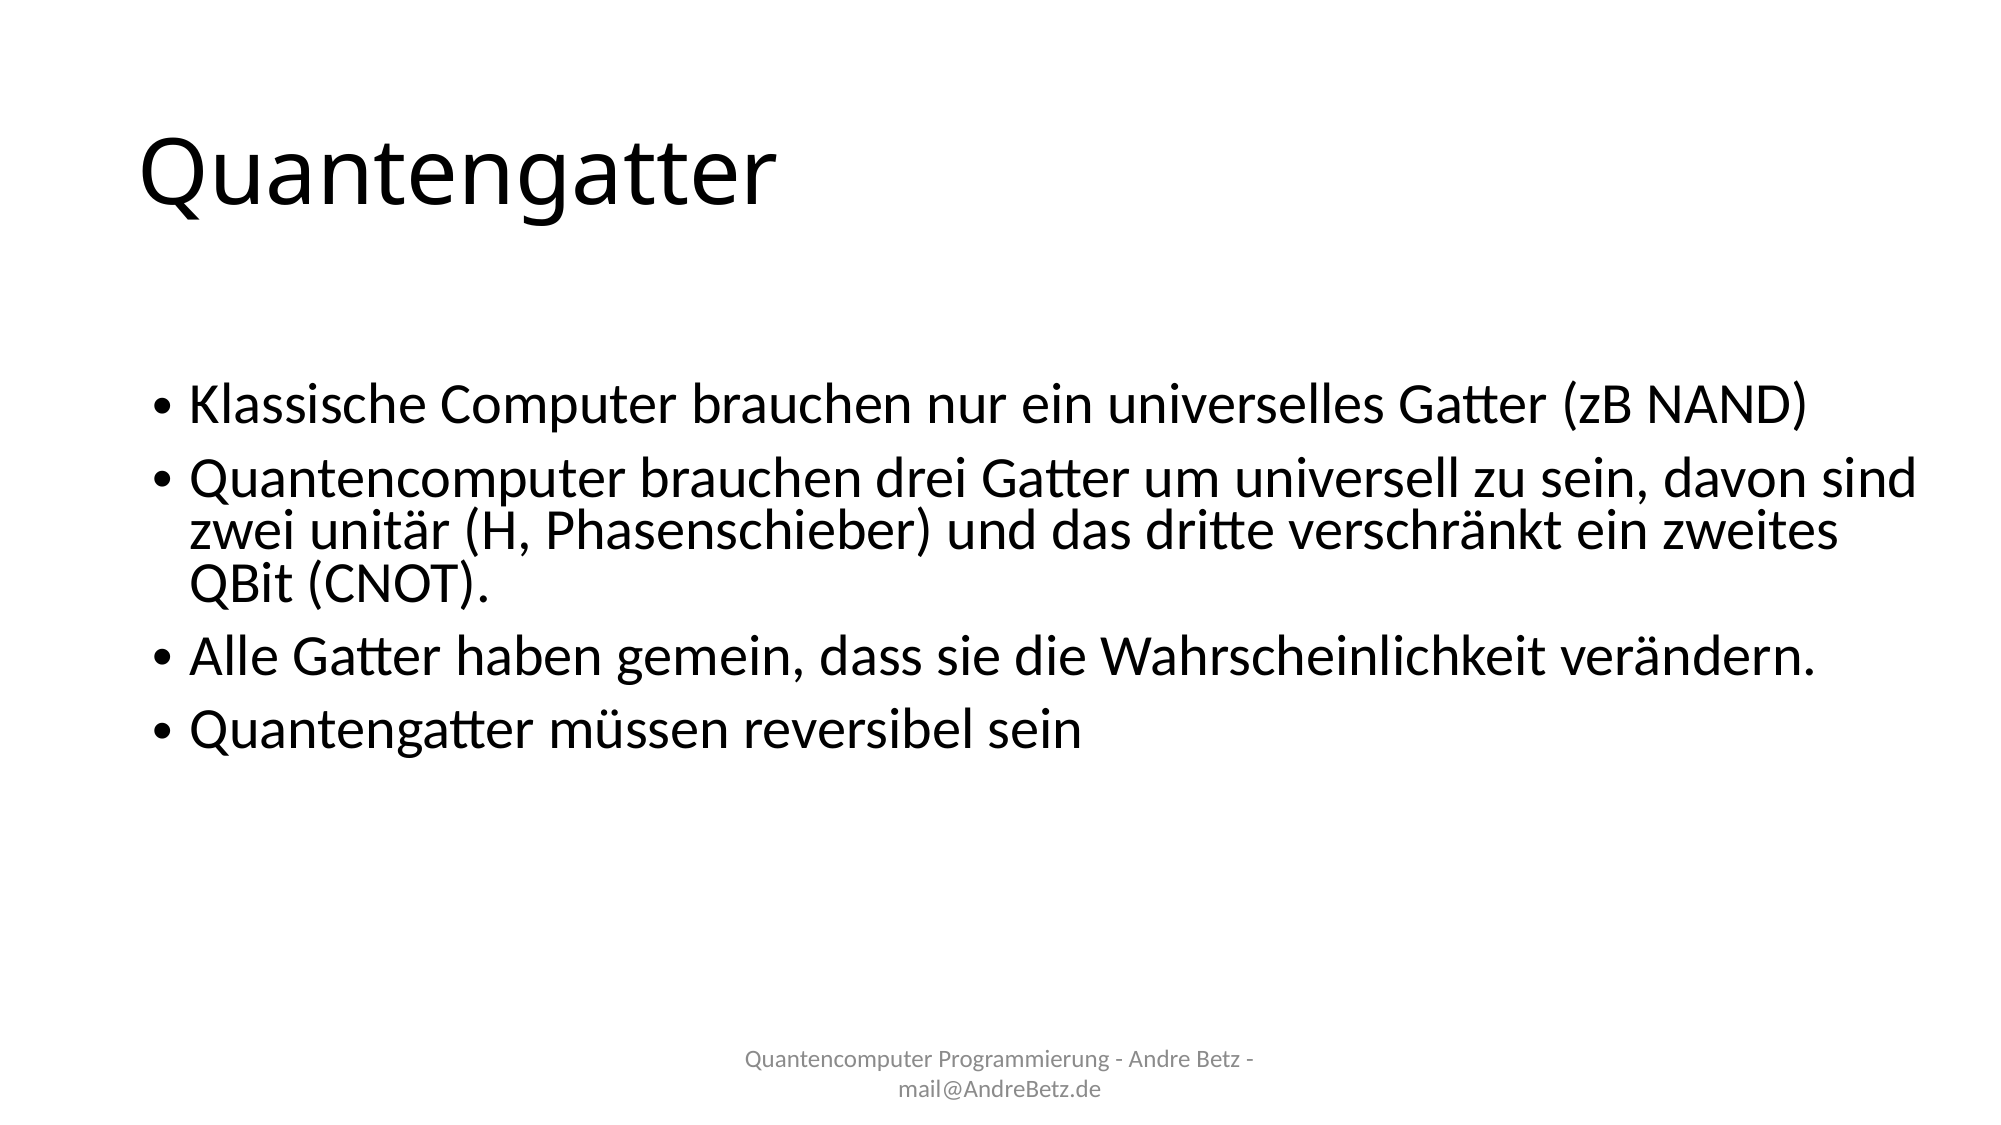

# Quantengatter
Klassische Computer brauchen nur ein universelles Gatter (zB NAND)
Quantencomputer brauchen drei Gatter um universell zu sein, davon sind zwei unitär (H, Phasenschieber) und das dritte verschränkt ein zweites QBit (CNOT).
Alle Gatter haben gemein, dass sie die Wahrscheinlichkeit verändern.
Quantengatter müssen reversibel sein
Quantencomputer Programmierung - Andre Betz - mail@AndreBetz.de